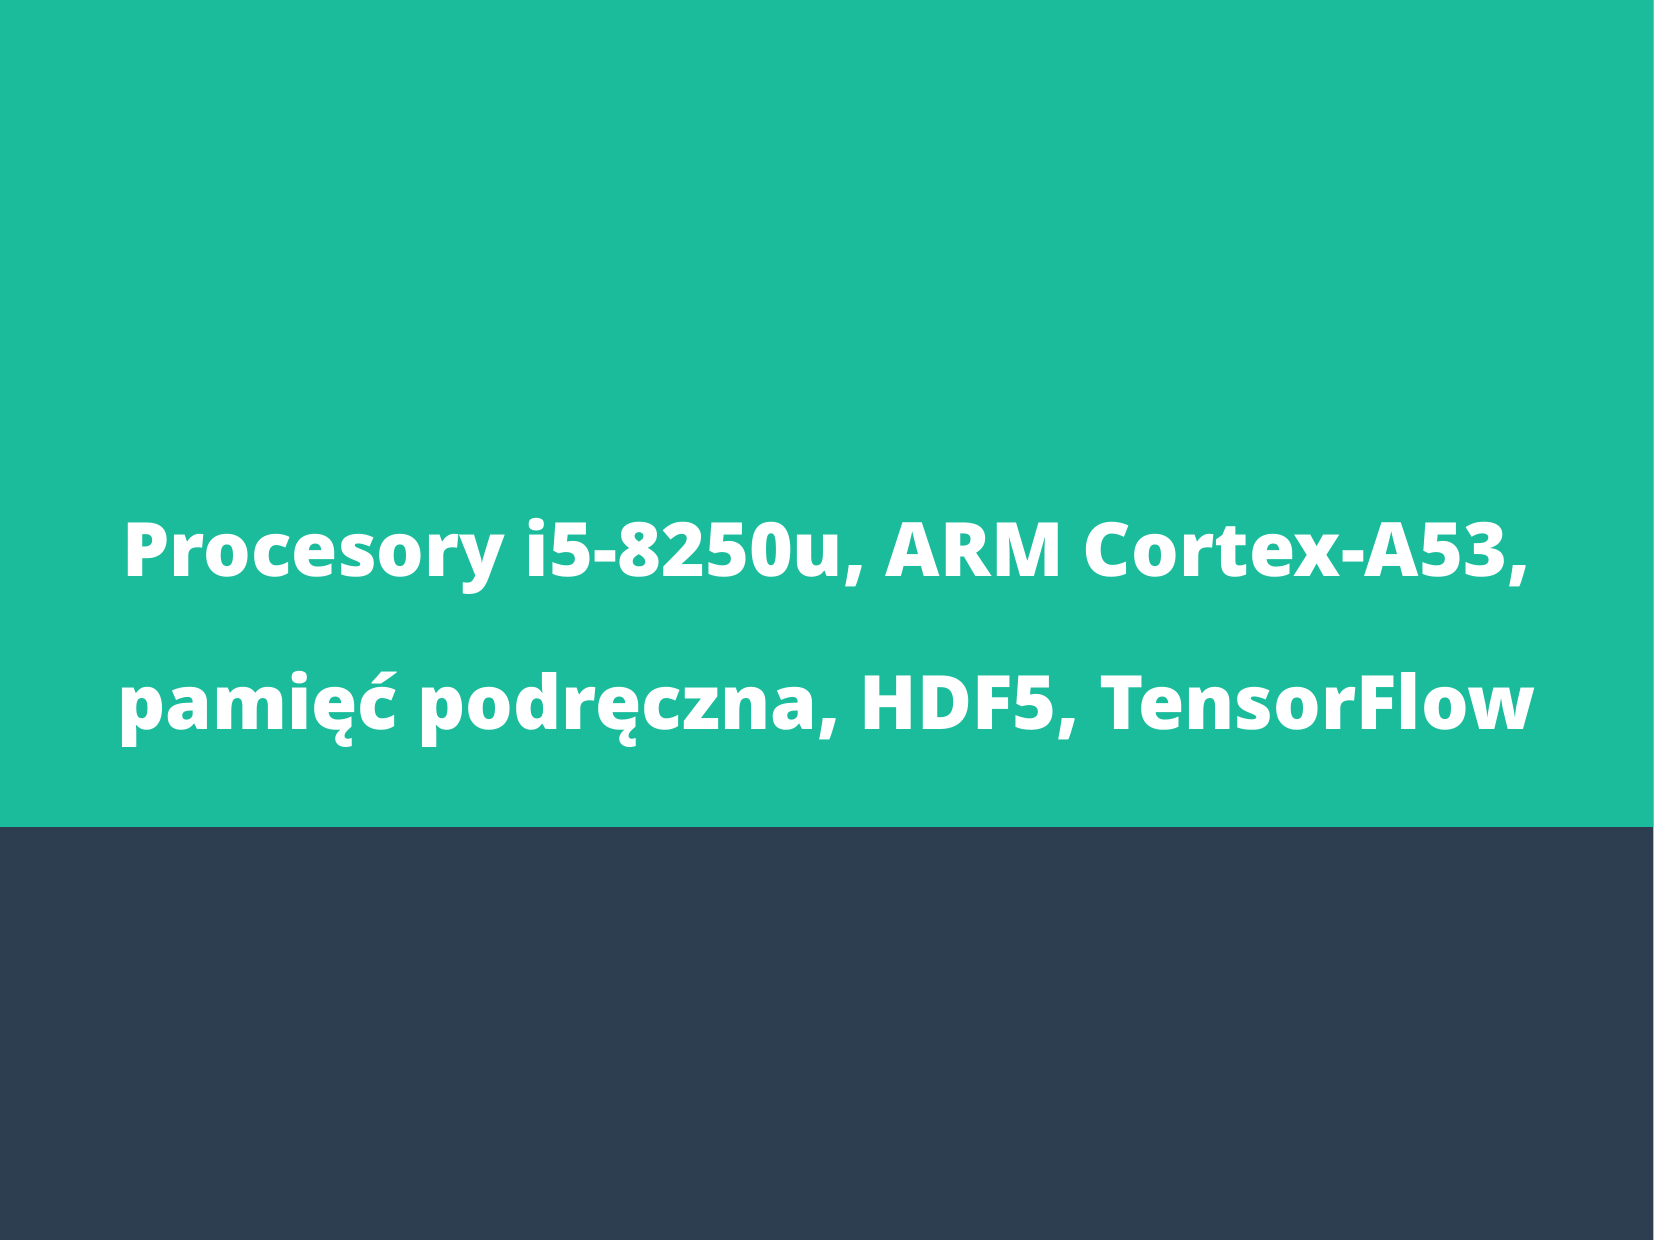

# Procesory i5-8250u, ARM Cortex-A53, pamięć podręczna, HDF5, TensorFlow